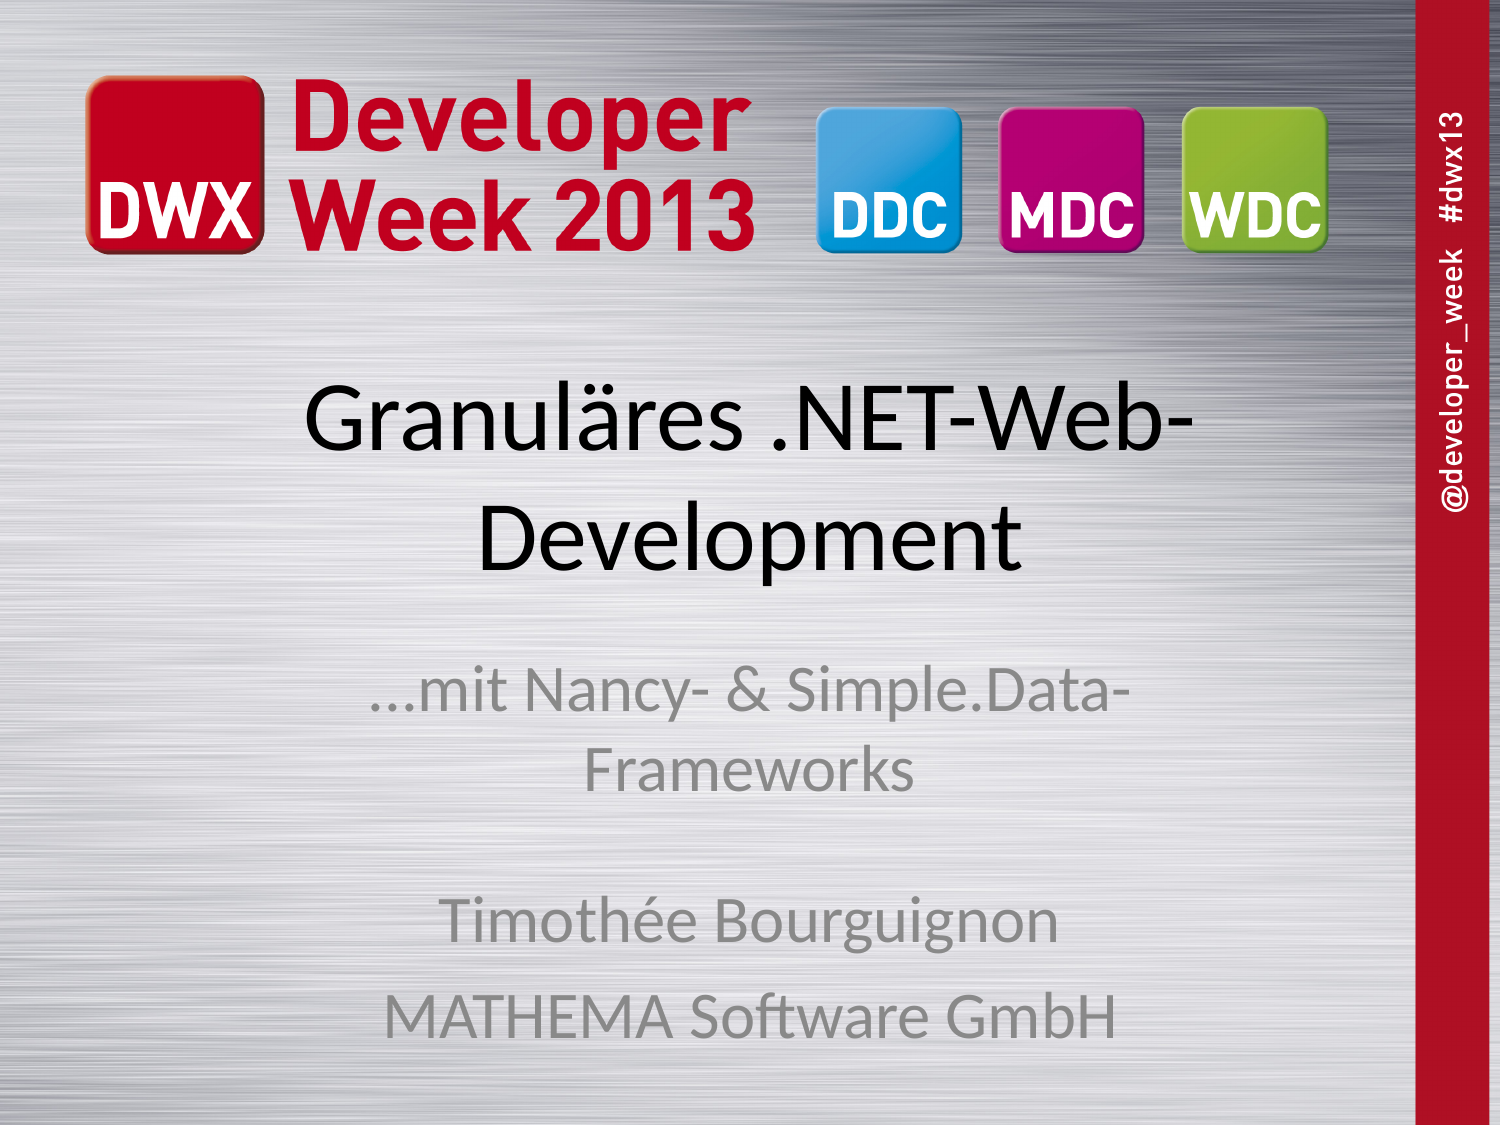

# Granuläres .NET-Web-Development
...mit Nancy- & Simple.Data- Frameworks
Timothée Bourguignon
MATHEMA Software GmbH